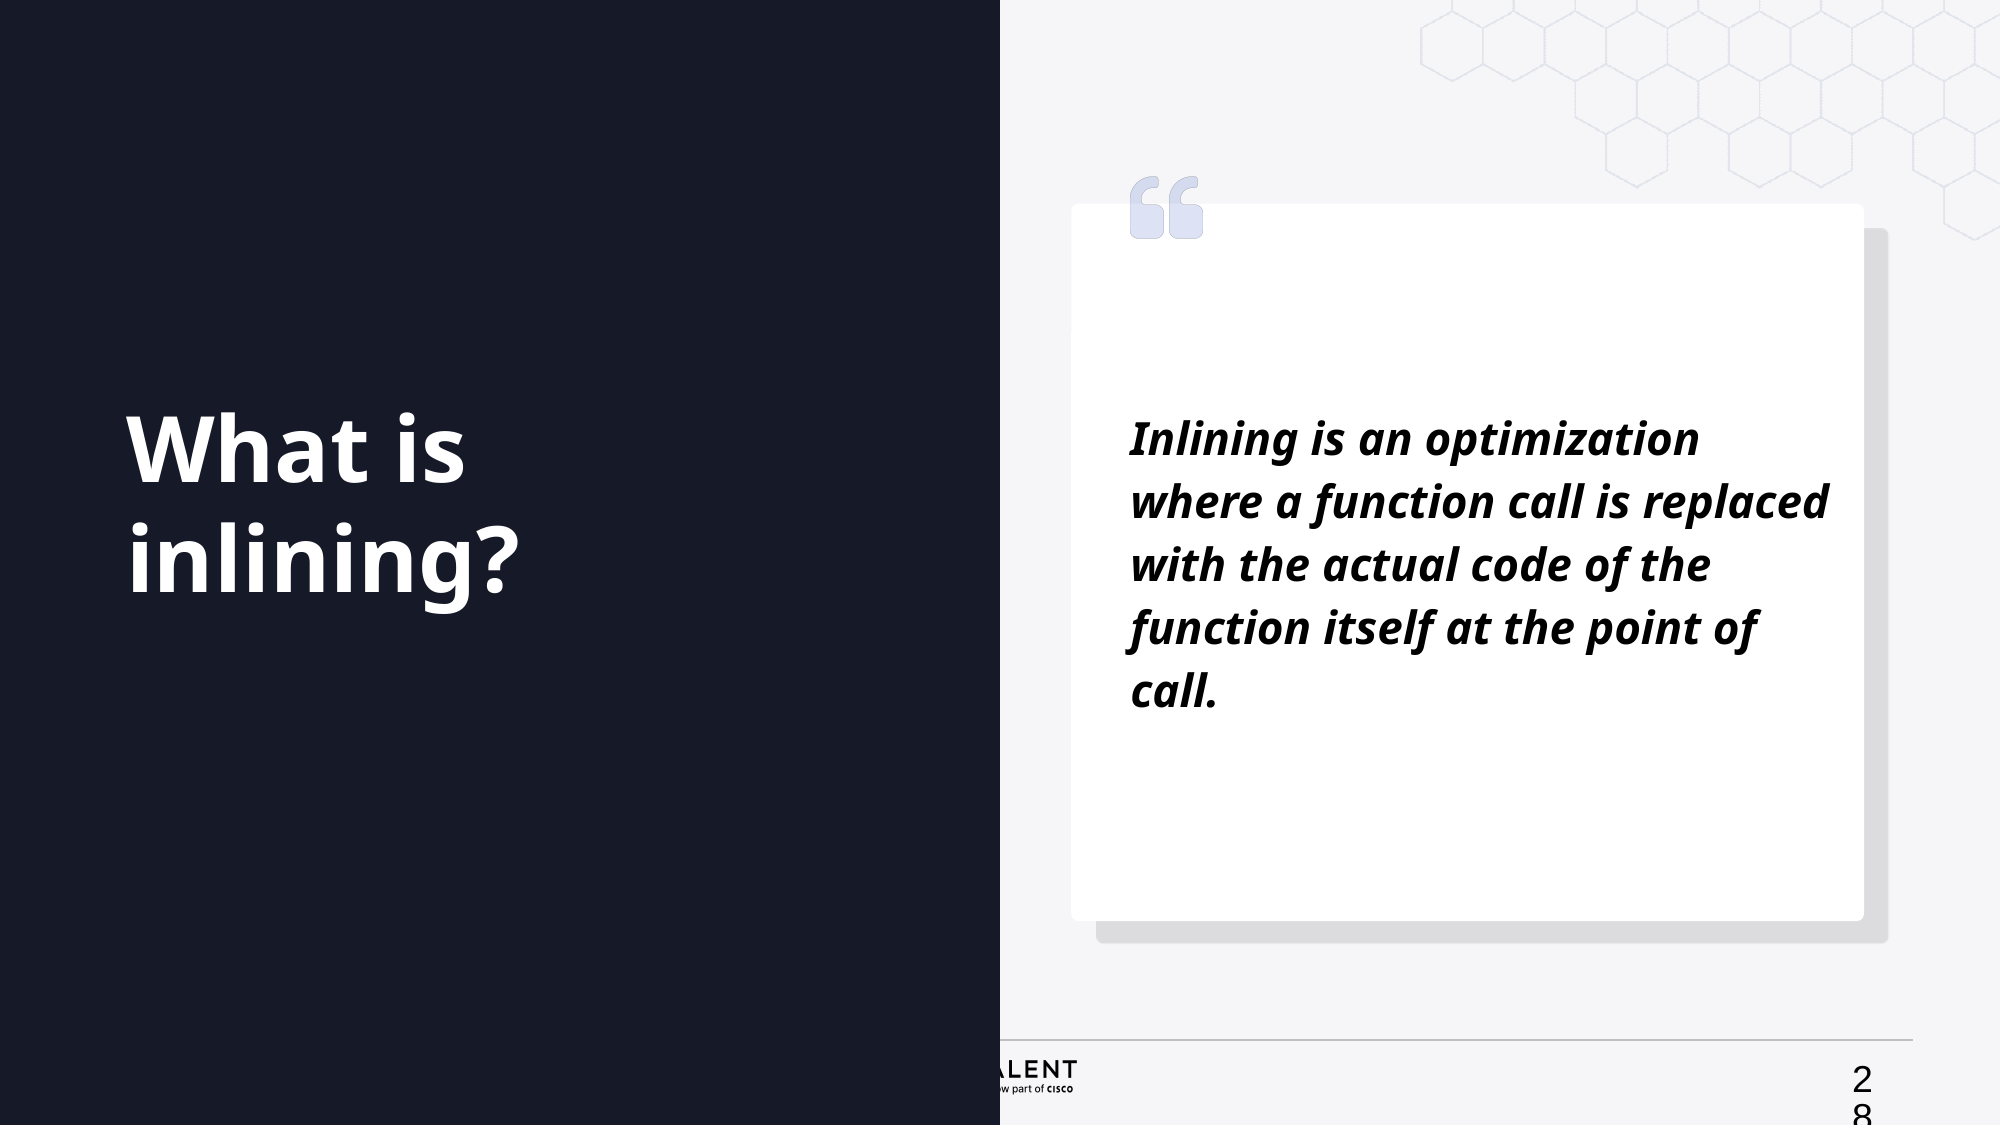

Inlining is an optimization where a function call is replaced with the actual code of the function itself at the point of call.
# What is inlining?